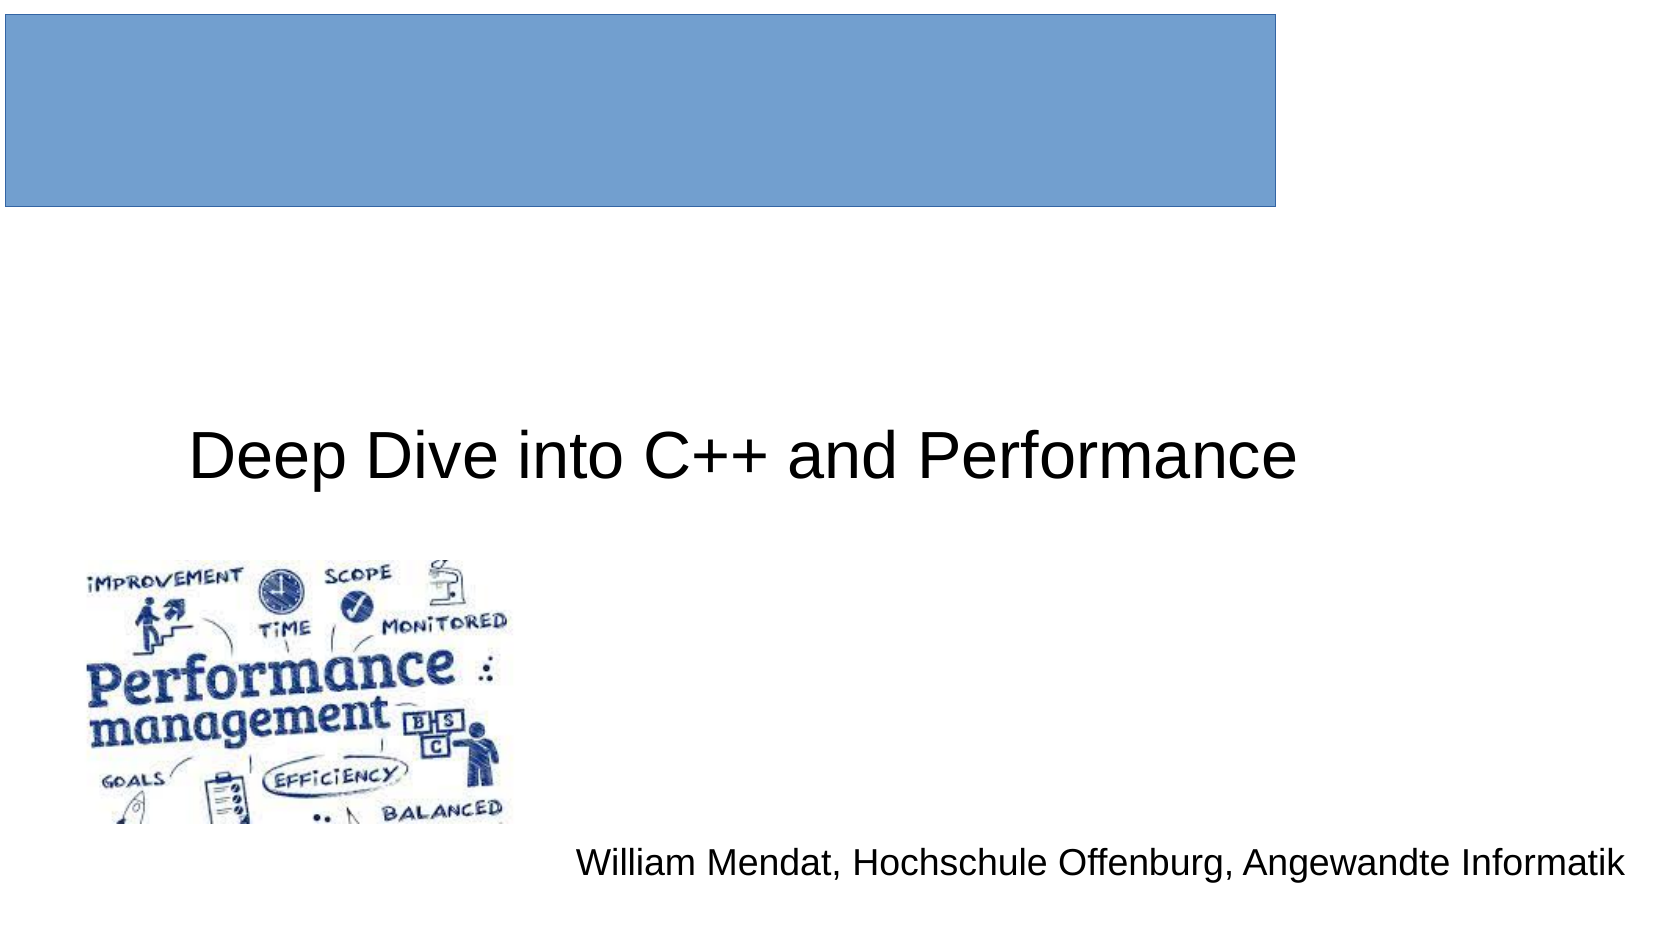

# Deep Dive into C++ and Performance
William Mendat, Hochschule Offenburg, Angewandte Informatik